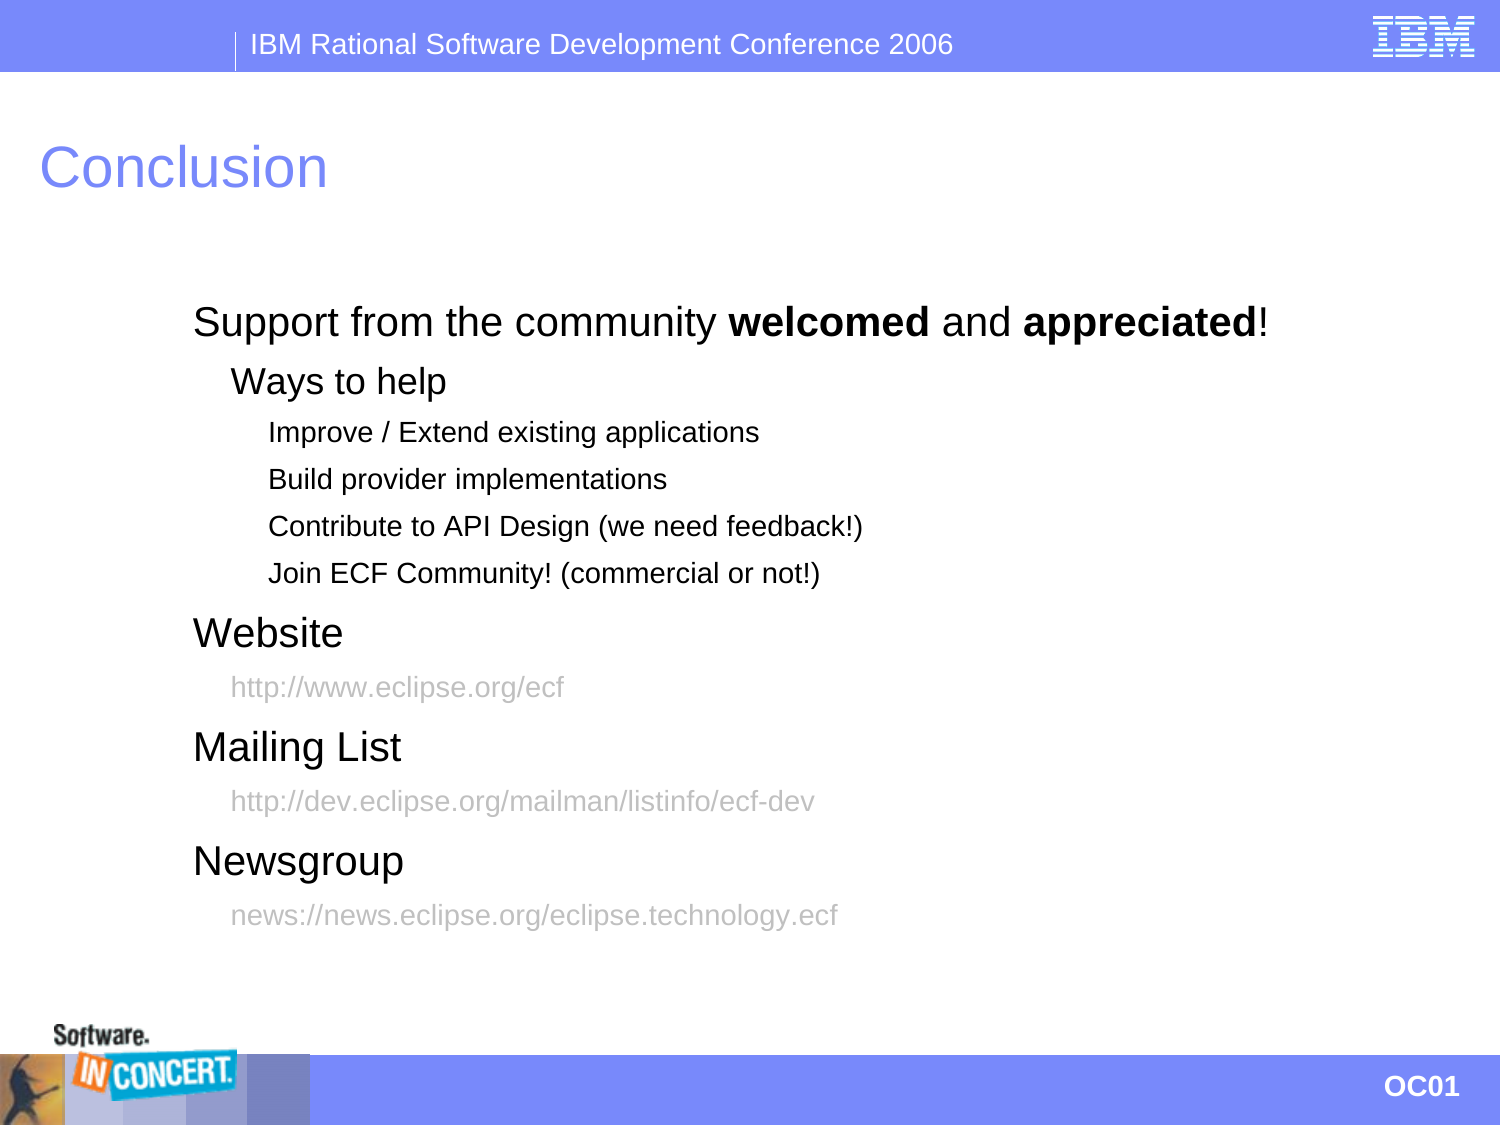

# Conclusion
Support from the community welcomed and appreciated!
Ways to help
Improve / Extend existing applications
Build provider implementations
Contribute to API Design (we need feedback!)
Join ECF Community! (commercial or not!)
Website
http://www.eclipse.org/ecf
Mailing List
http://dev.eclipse.org/mailman/listinfo/ecf-dev
Newsgroup
news://news.eclipse.org/eclipse.technology.ecf